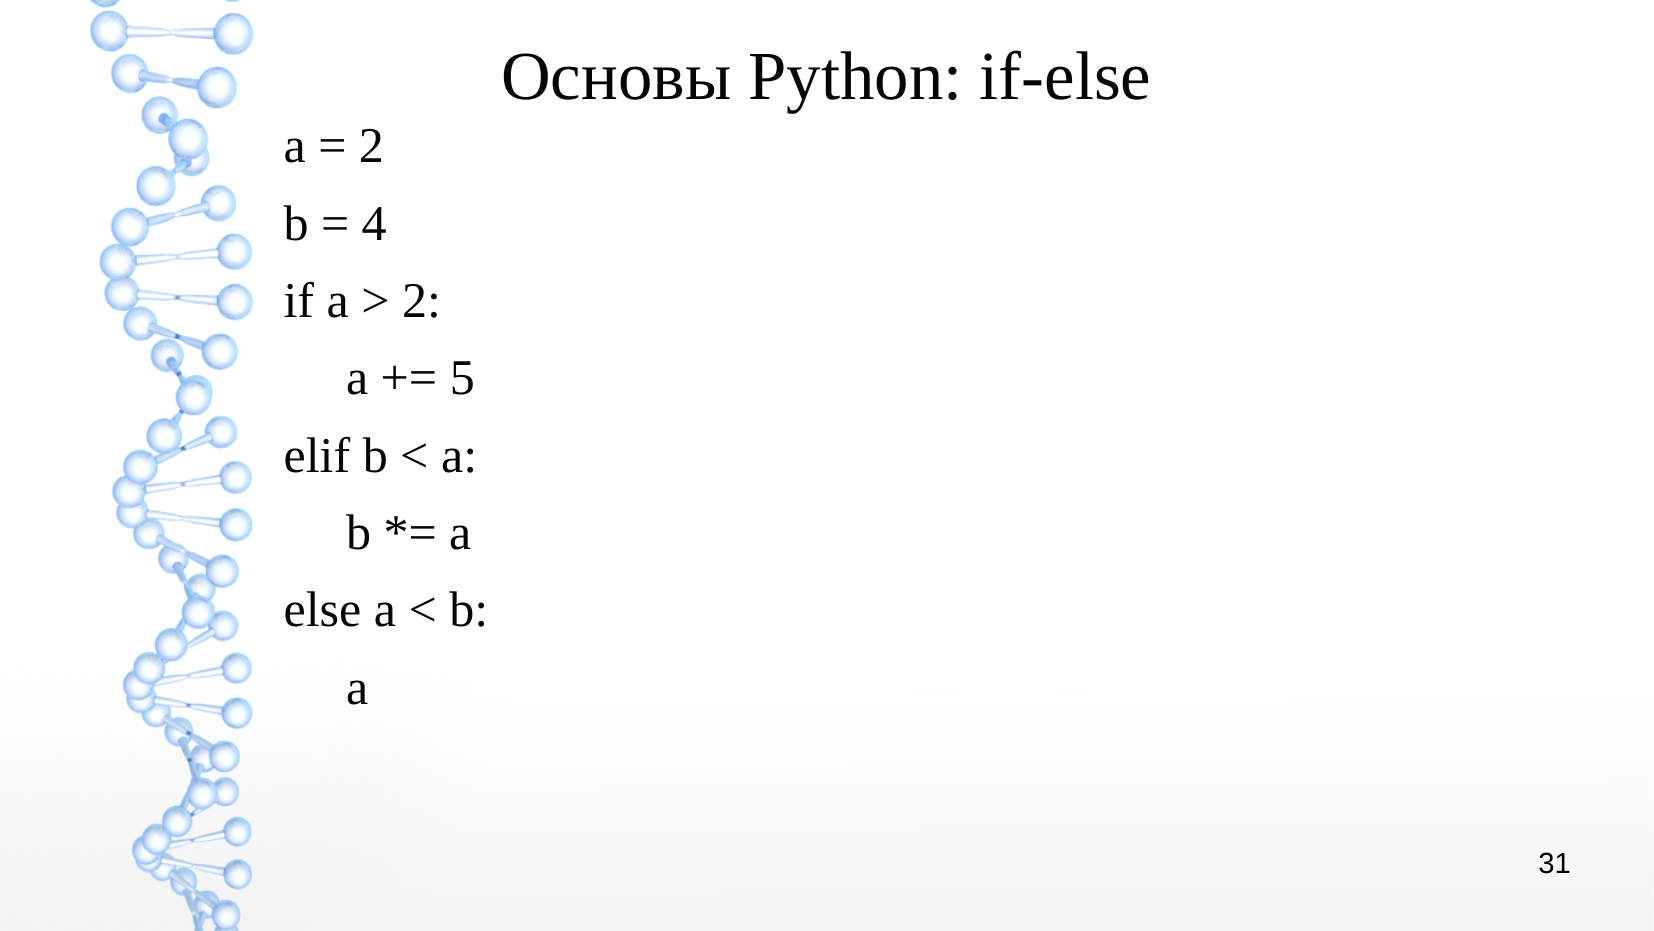

# Основы Python: if-else
a = 2
b = 4
if a > 2:
 a += 5
elif b < a:
 b *= a
else a < b:
 a
31